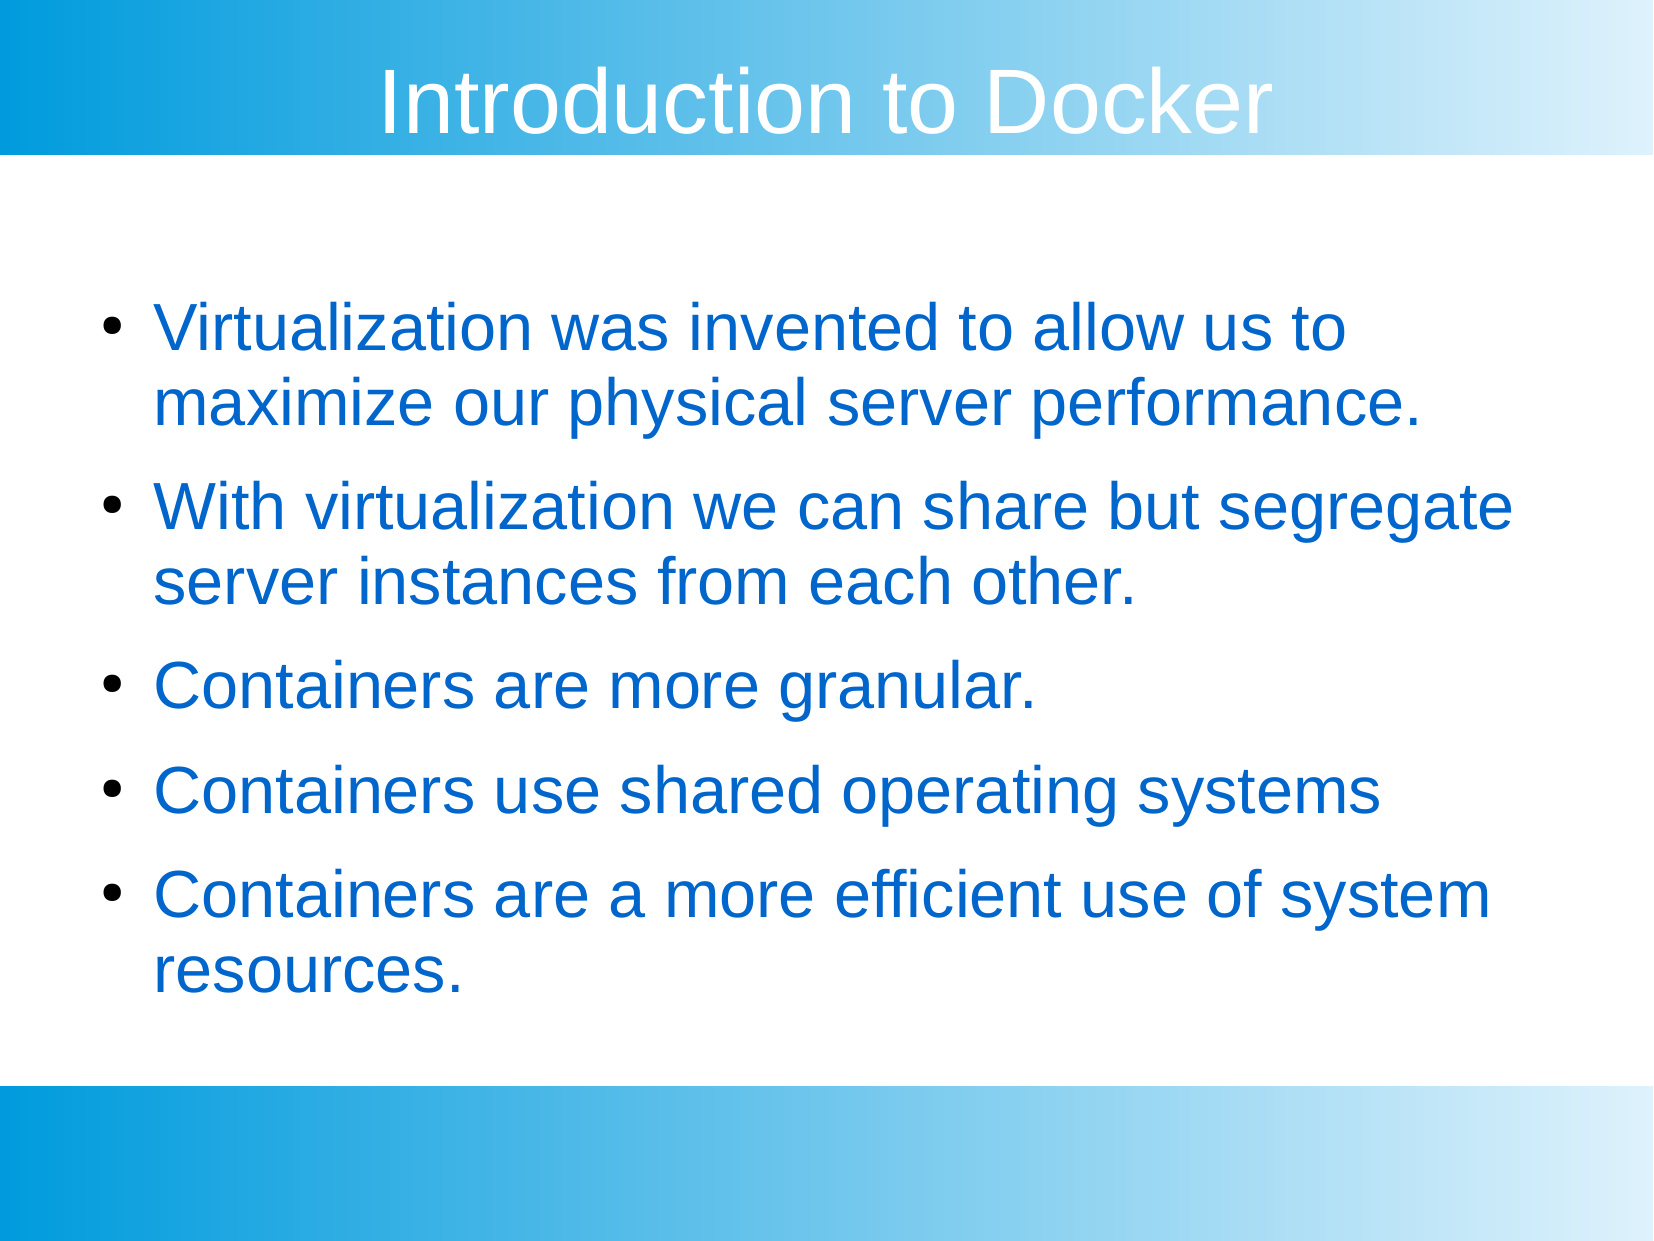

# Introduction to Docker
Virtualization was invented to allow us to maximize our physical server performance.
With virtualization we can share but segregate server instances from each other.
Containers are more granular.
Containers use shared operating systems
Containers are a more efficient use of system resources.